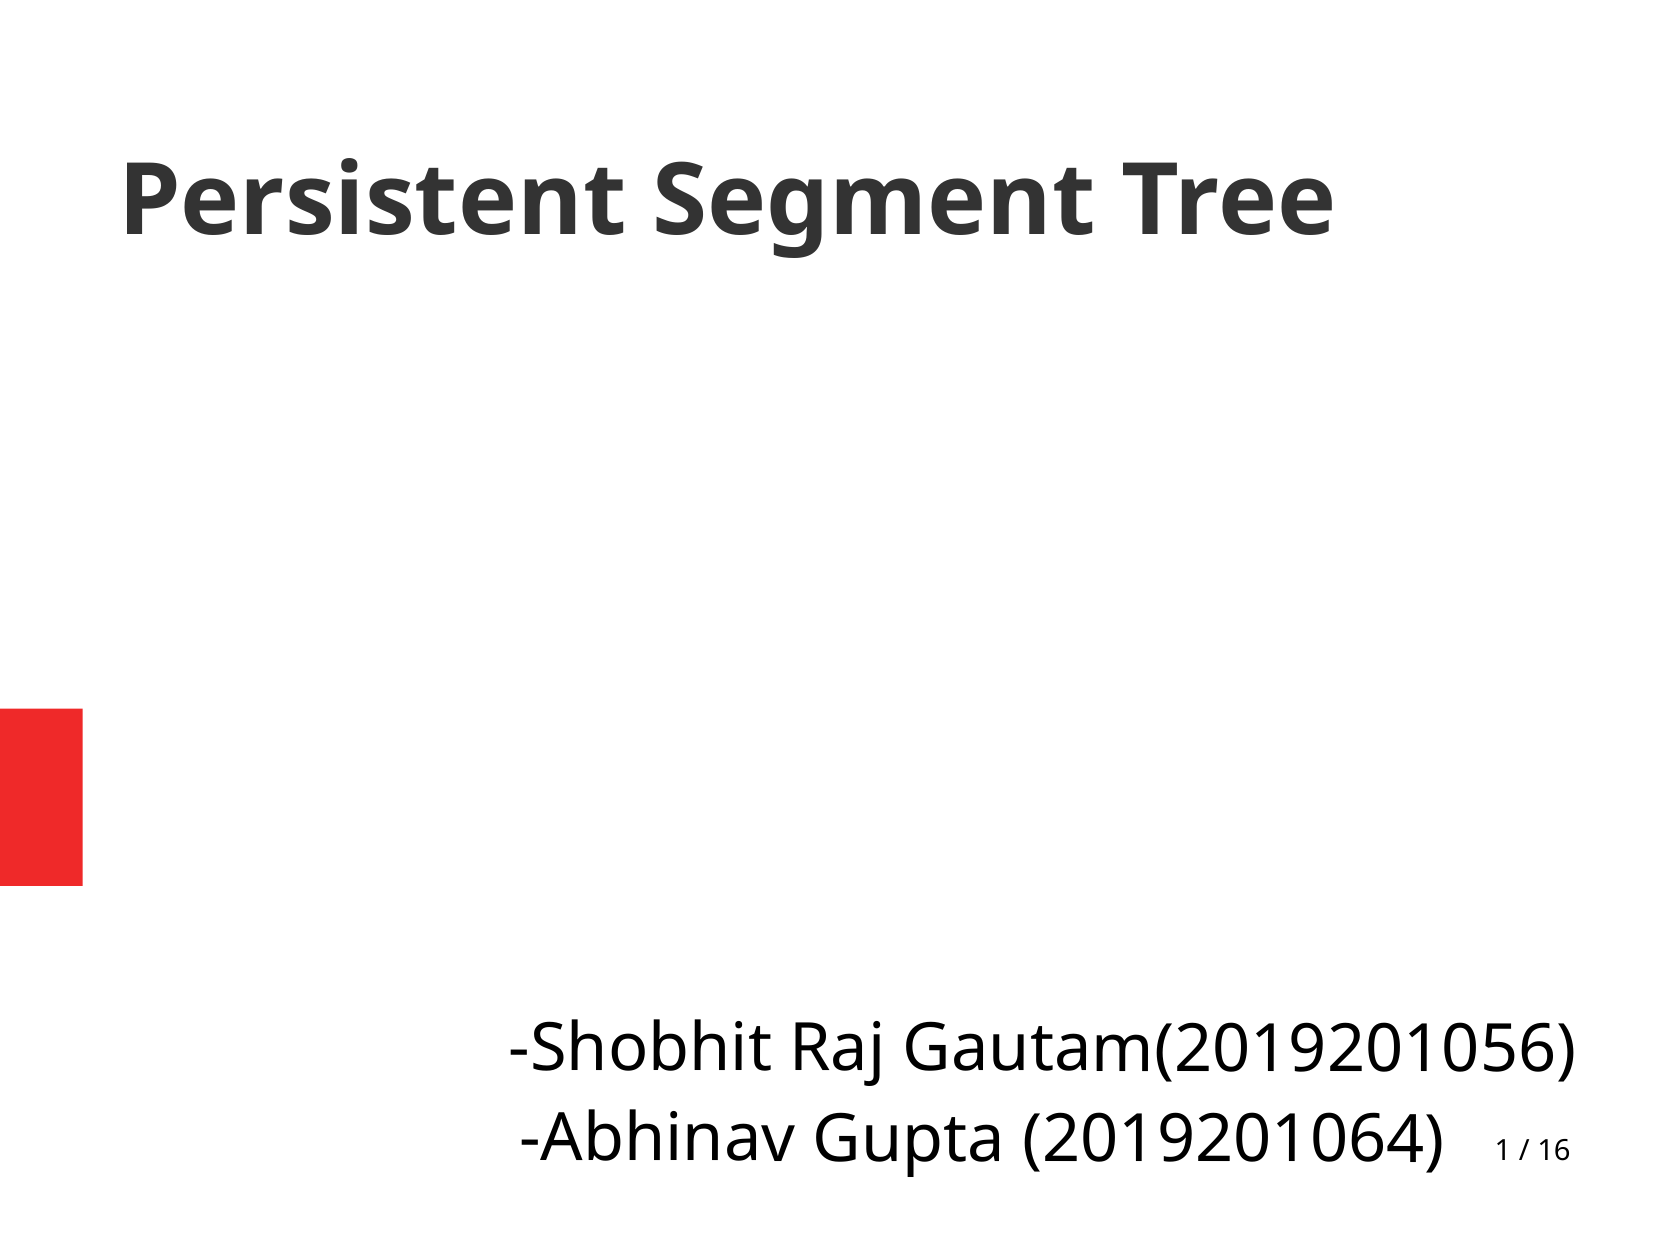

# Persistent Segment Tree
-Shobhit Raj Gautam(2019201056)
-Abhinav Gupta (2019201064)
1